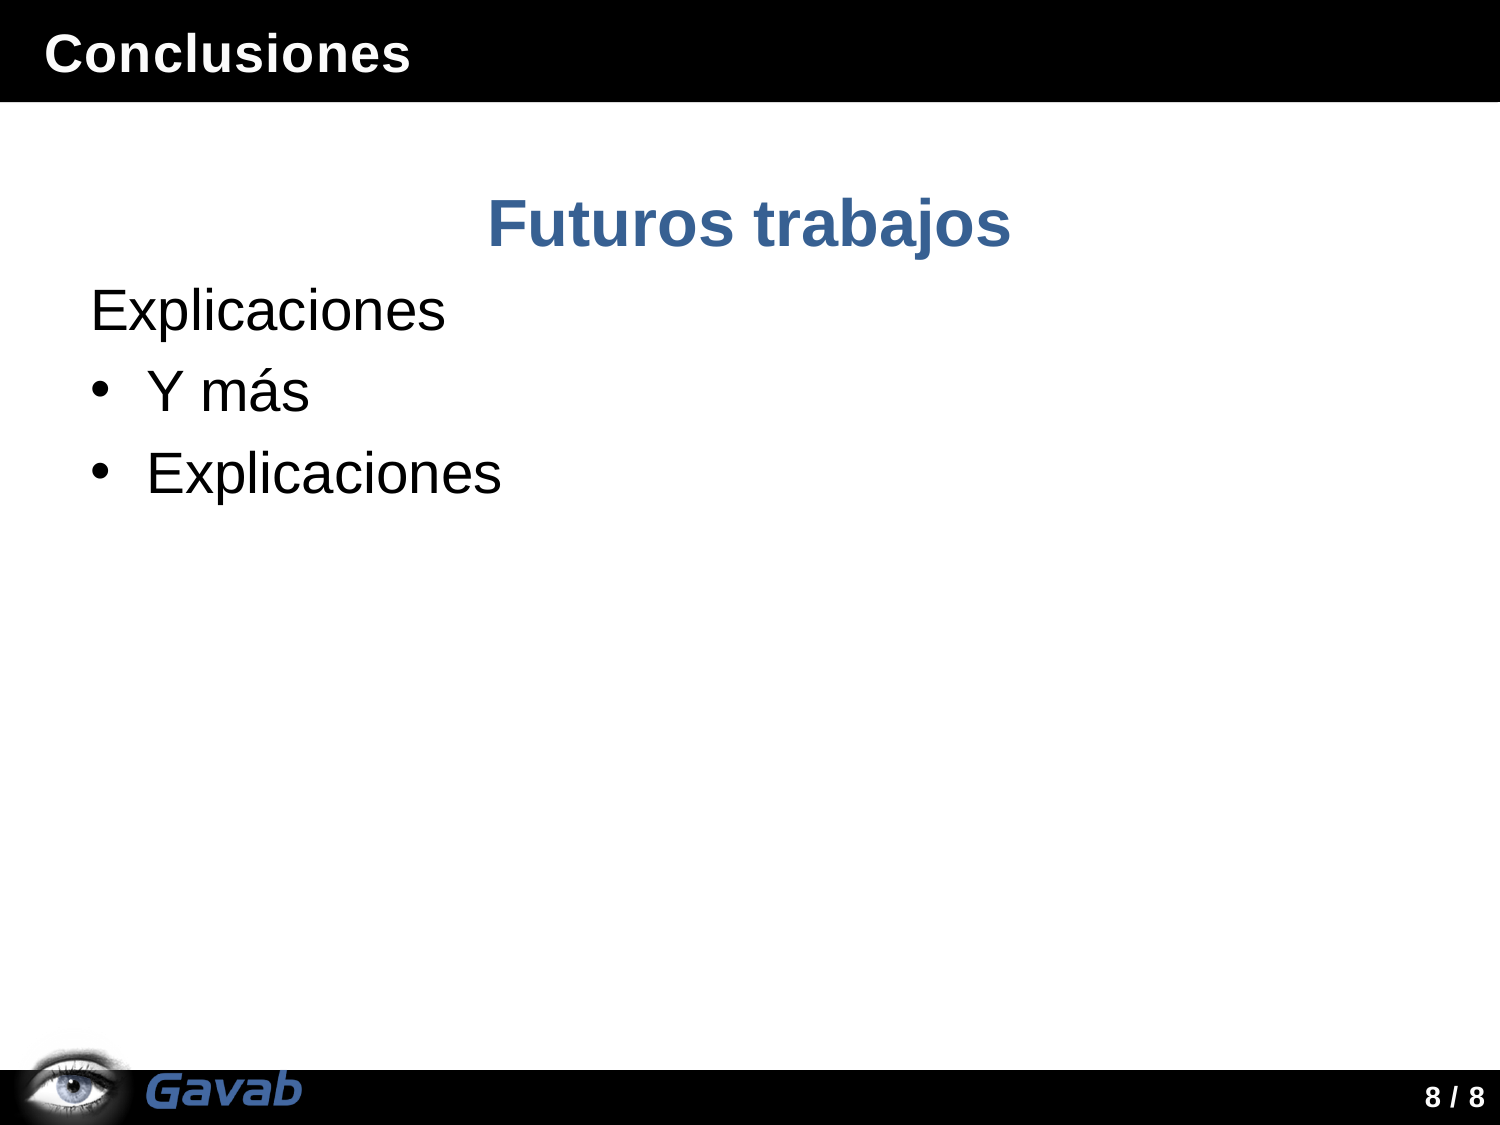

# Conclusiones
Futuros trabajos
Explicaciones
Y más
Explicaciones